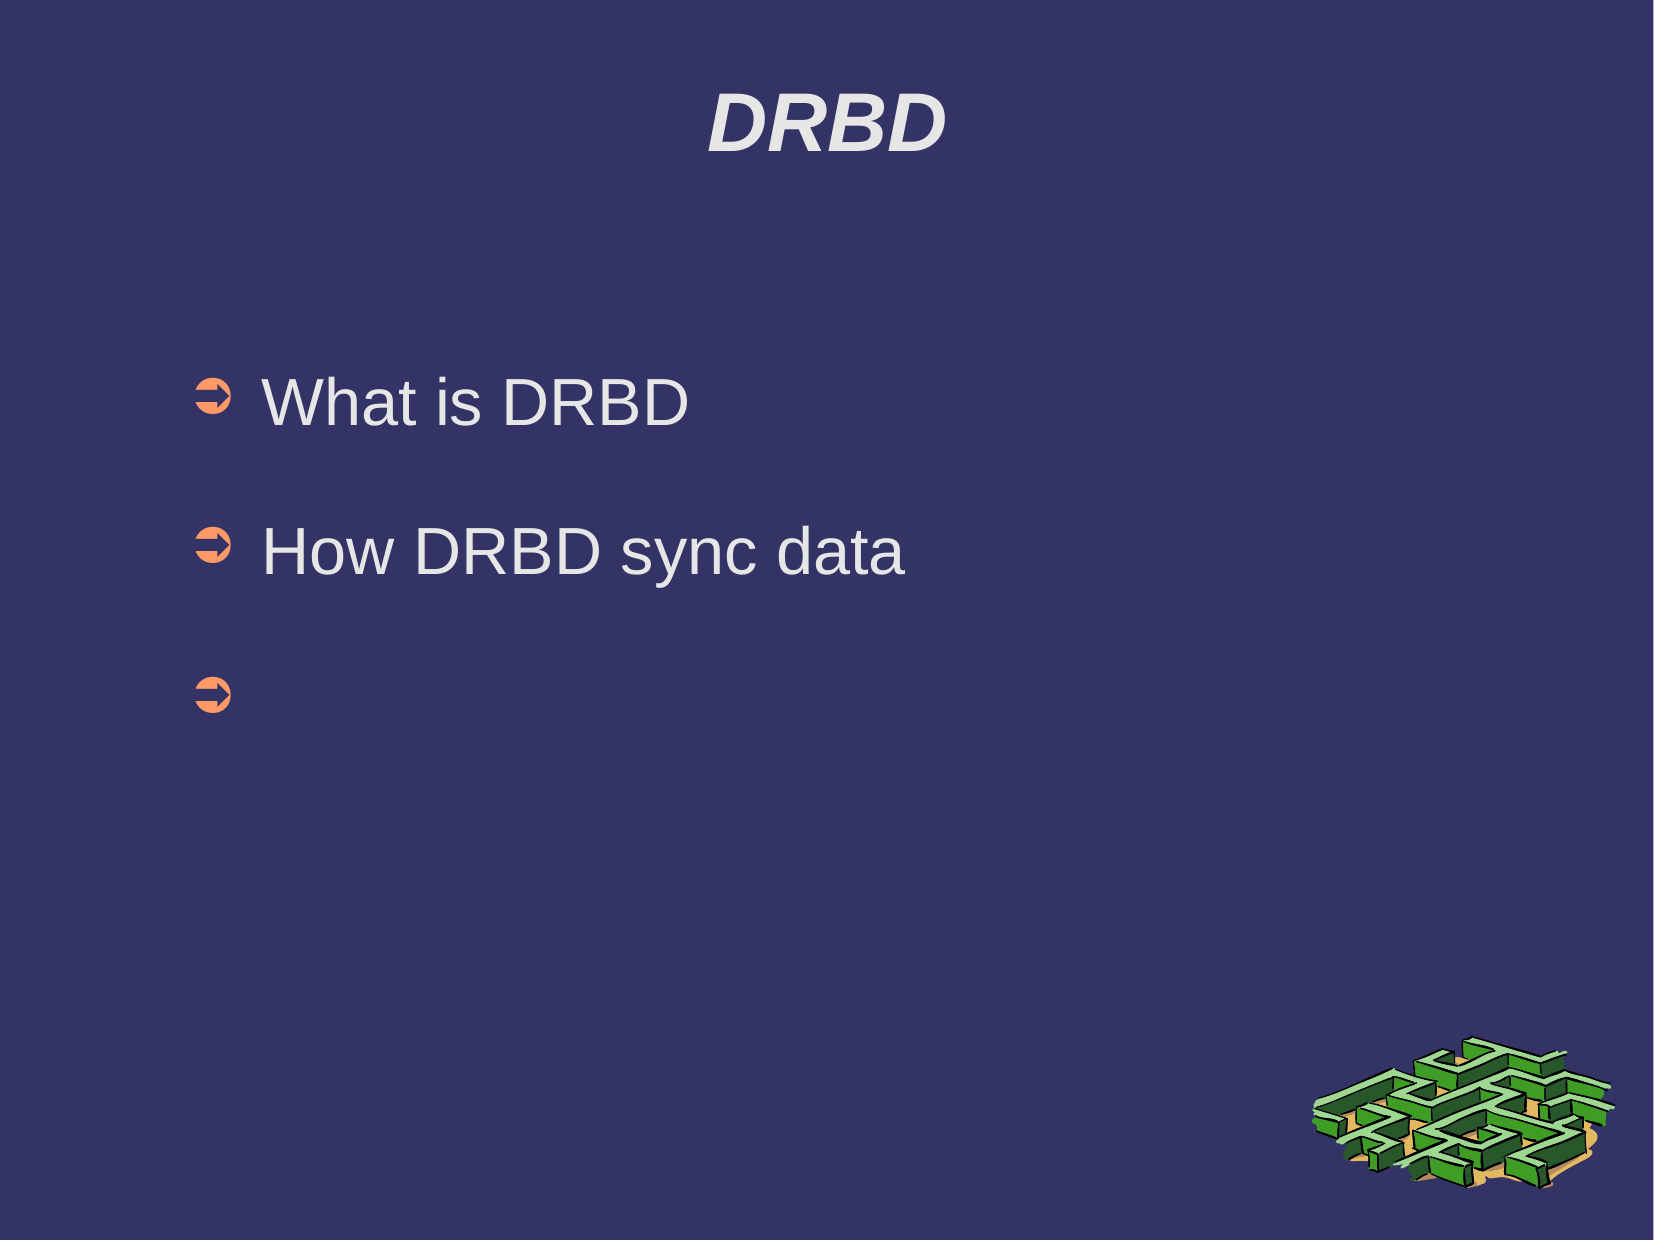

# DRBD
What is DRBD
How DRBD sync data